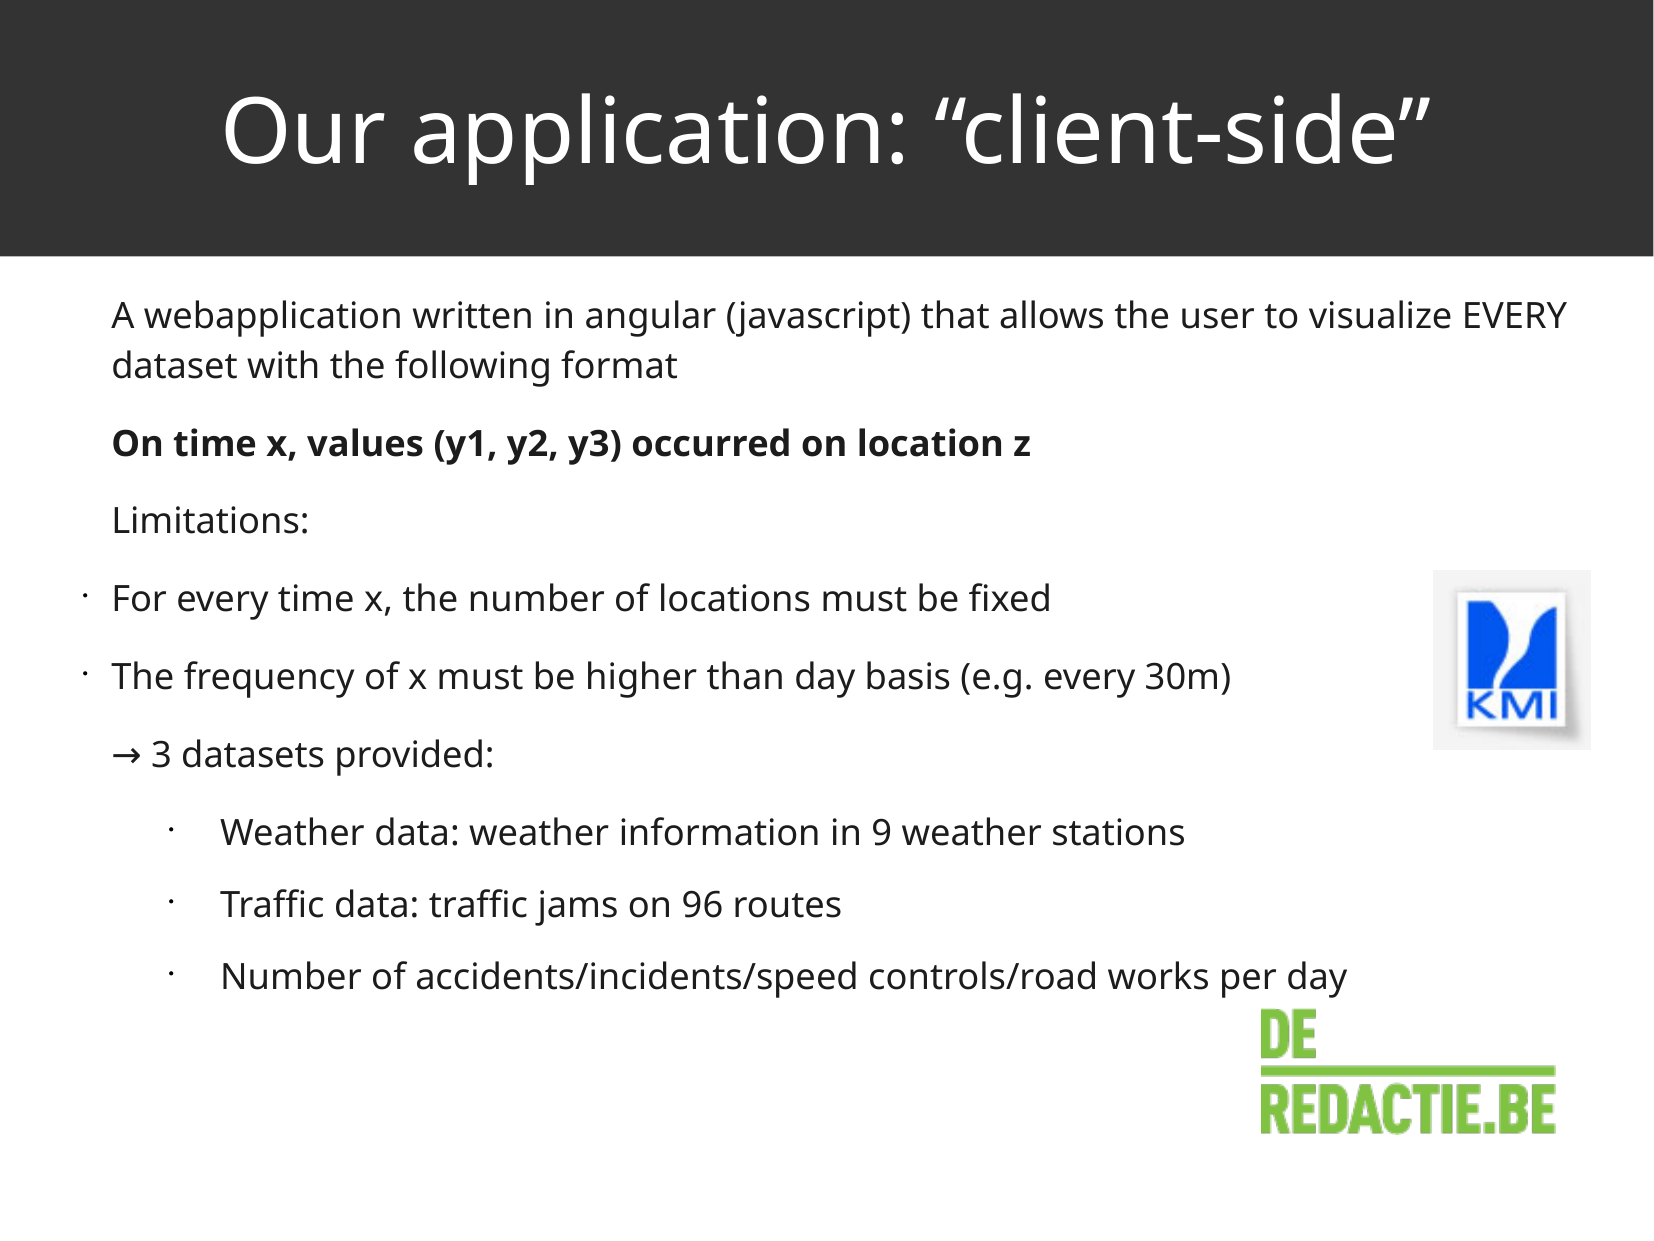

# Our application: “client-side”
A webapplication written in angular (javascript) that allows the user to visualize EVERY dataset with the following format
On time x, values (y1, y2, y3) occurred on location z
Limitations:
For every time x, the number of locations must be fixed
The frequency of x must be higher than day basis (e.g. every 30m)
→ 3 datasets provided:
Weather data: weather information in 9 weather stations
Traffic data: traffic jams on 96 routes
Number of accidents/incidents/speed controls/road works per day